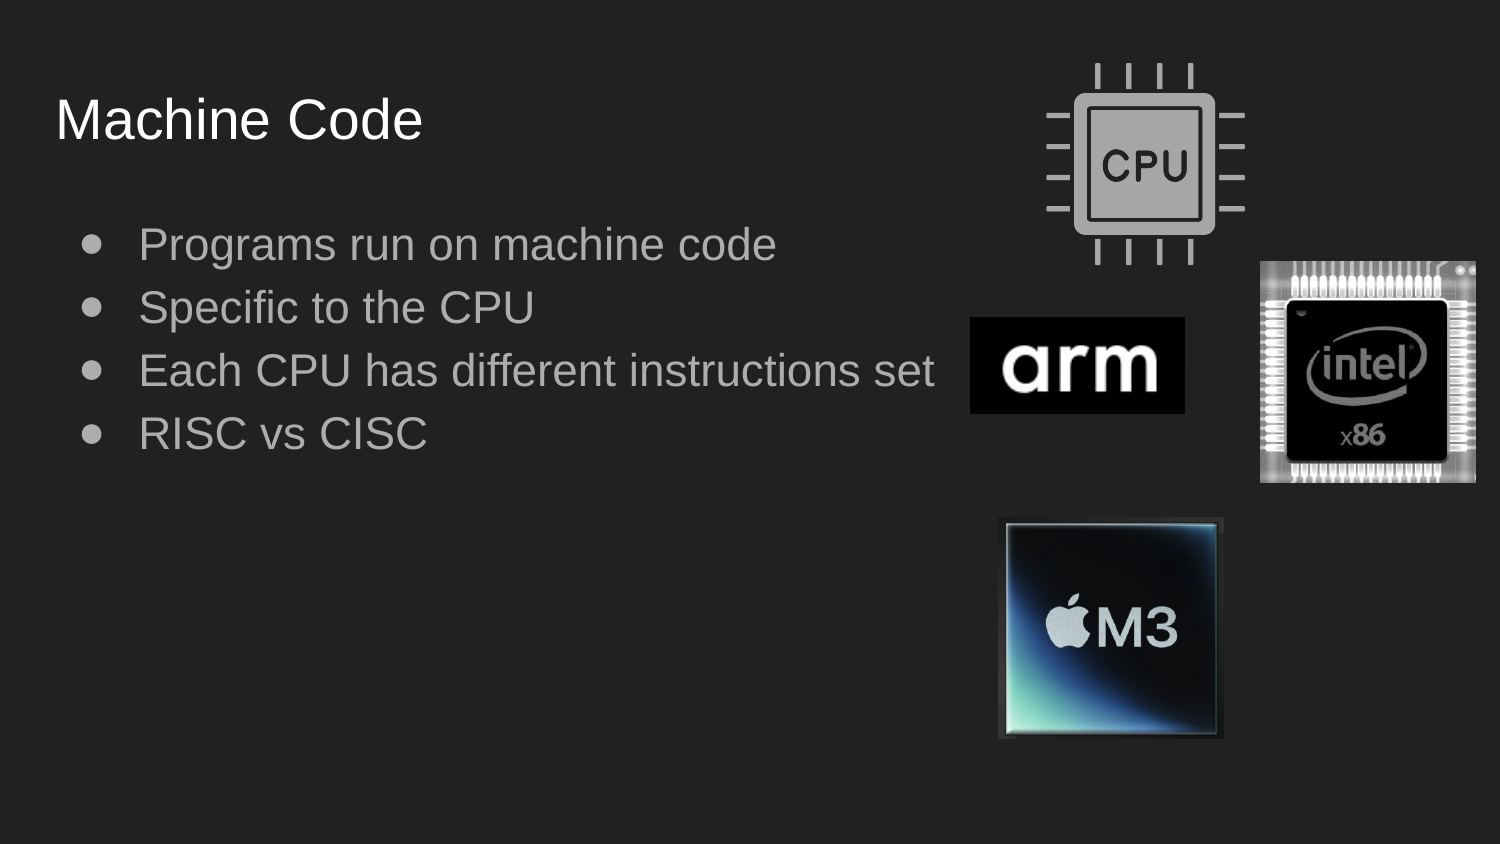

# Machine Code
Programs run on machine code
Specific to the CPU
Each CPU has different instructions set
RISC vs CISC